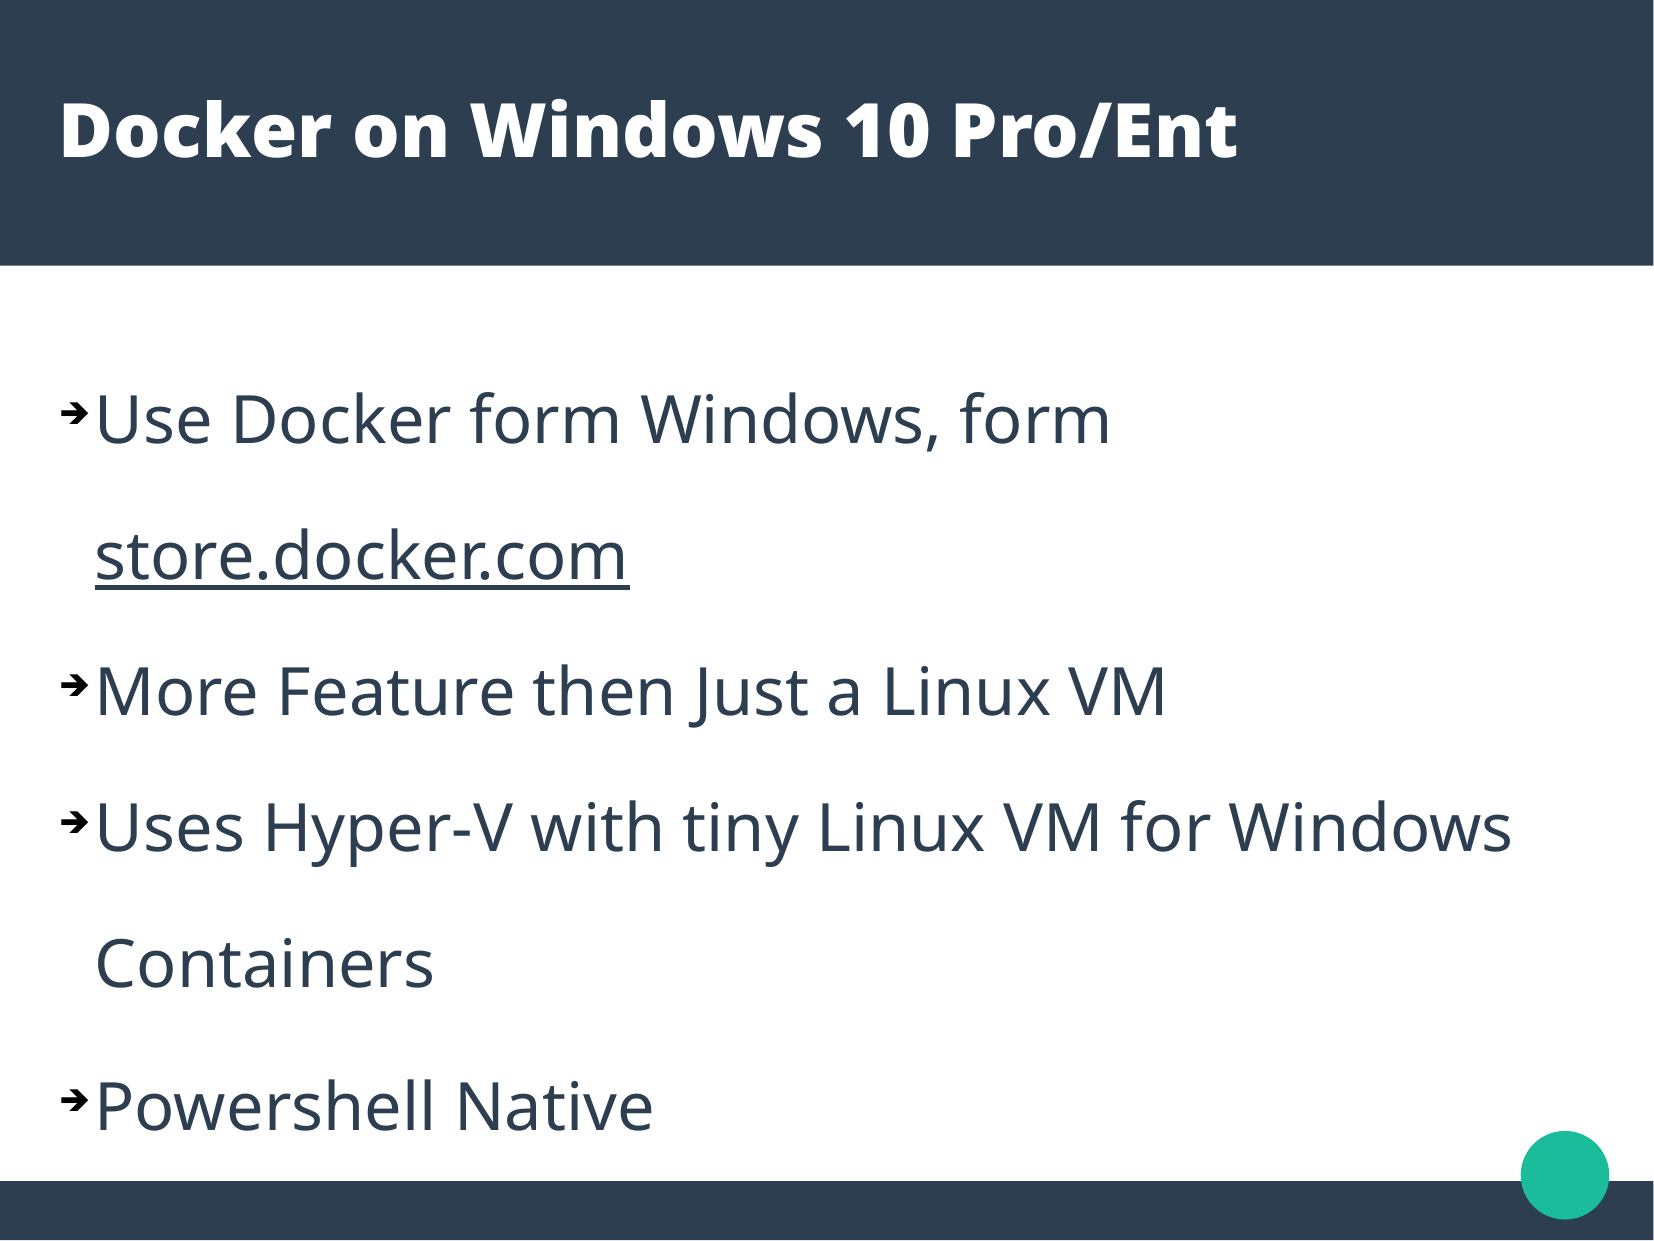

# Docker on Windows 10 Pro/Ent
Use Docker form Windows, form store.docker.com
More Feature then Just a Linux VM
Uses Hyper-V with tiny Linux VM for Windows Containers
Powershell Native